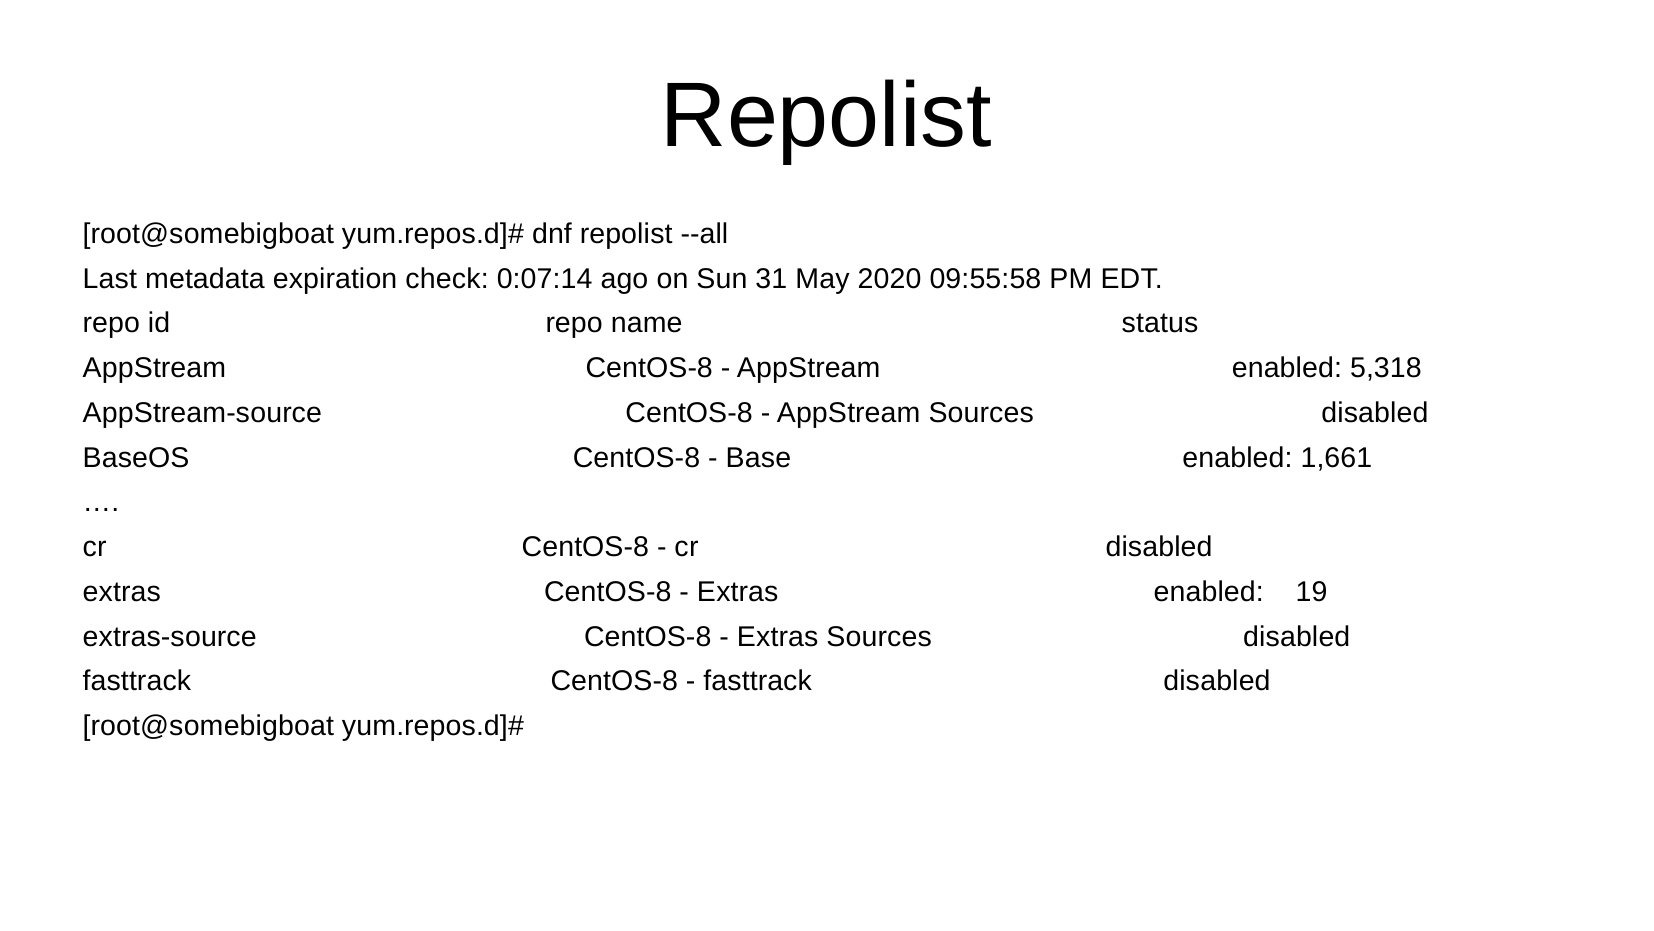

# Repolist
[root@somebigboat yum.repos.d]# dnf repolist --all
Last metadata expiration check: 0:07:14 ago on Sun 31 May 2020 09:55:58 PM EDT.
repo id repo name status
AppStream CentOS-8 - AppStream enabled: 5,318
AppStream-source CentOS-8 - AppStream Sources disabled
BaseOS CentOS-8 - Base enabled: 1,661
….
cr CentOS-8 - cr disabled
extras CentOS-8 - Extras enabled: 19
extras-source CentOS-8 - Extras Sources disabled
fasttrack CentOS-8 - fasttrack disabled
[root@somebigboat yum.repos.d]#